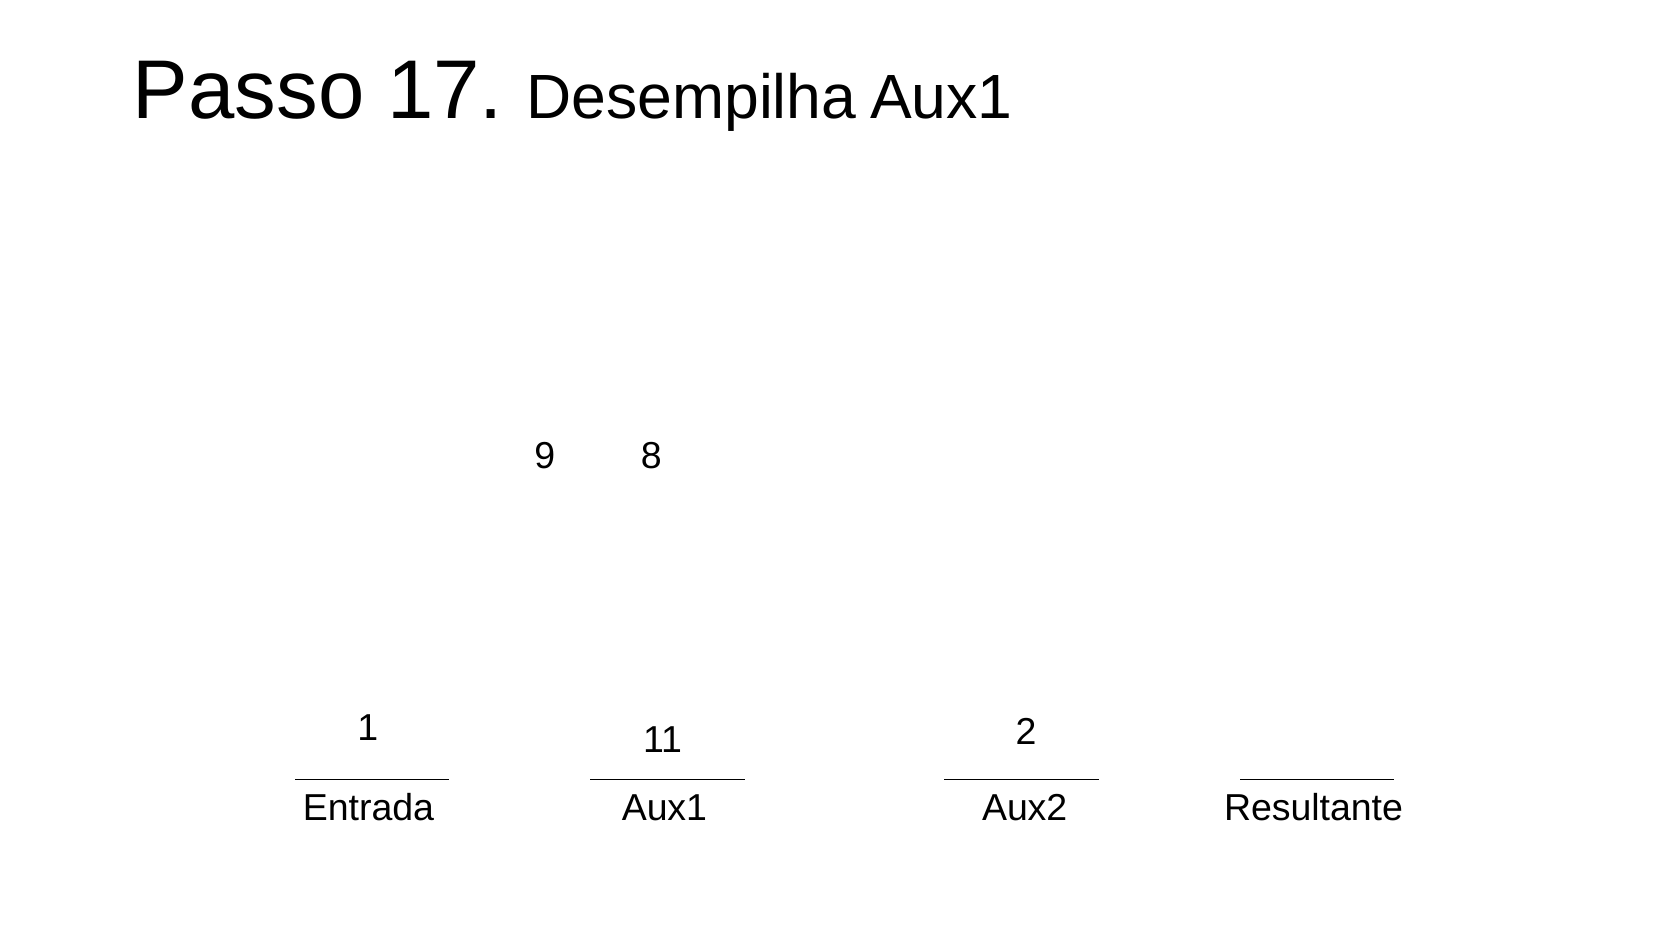

Passo 17. Desempilha Aux1
9
8
1
2
11
Entrada
Aux1
Aux2
Resultante